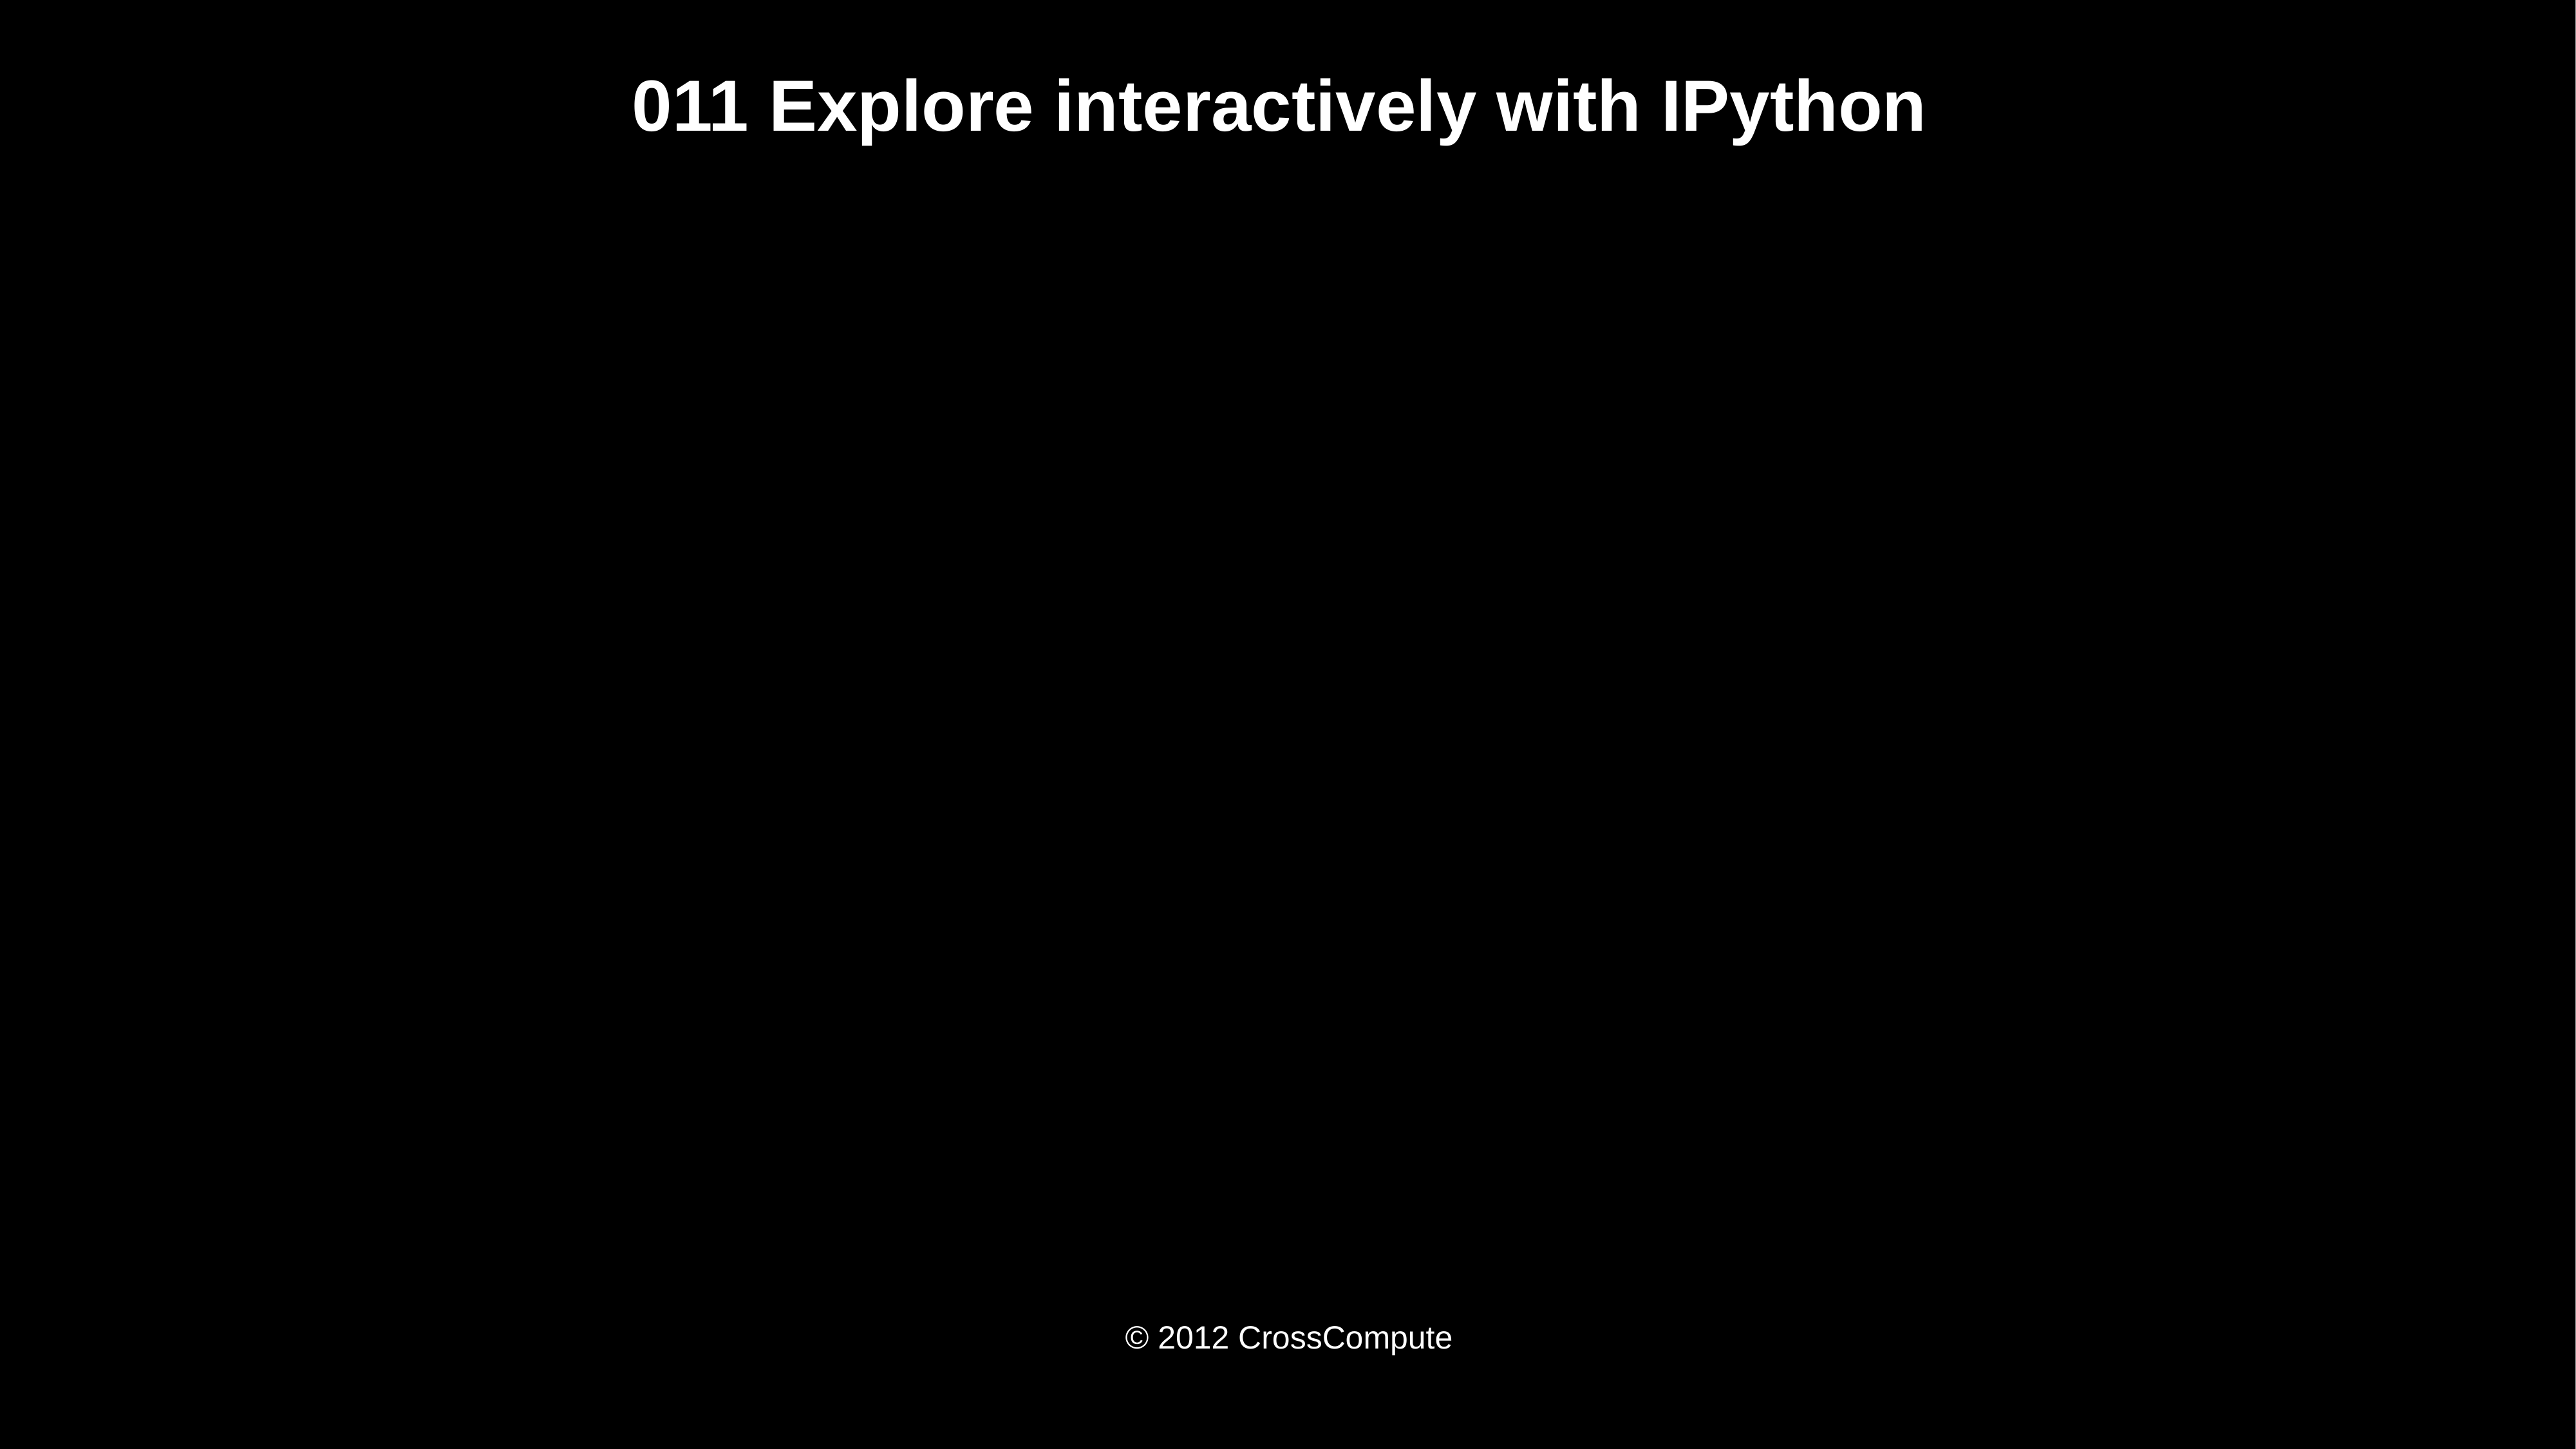

# 011 Explore interactively with IPython
© 2012 CrossCompute